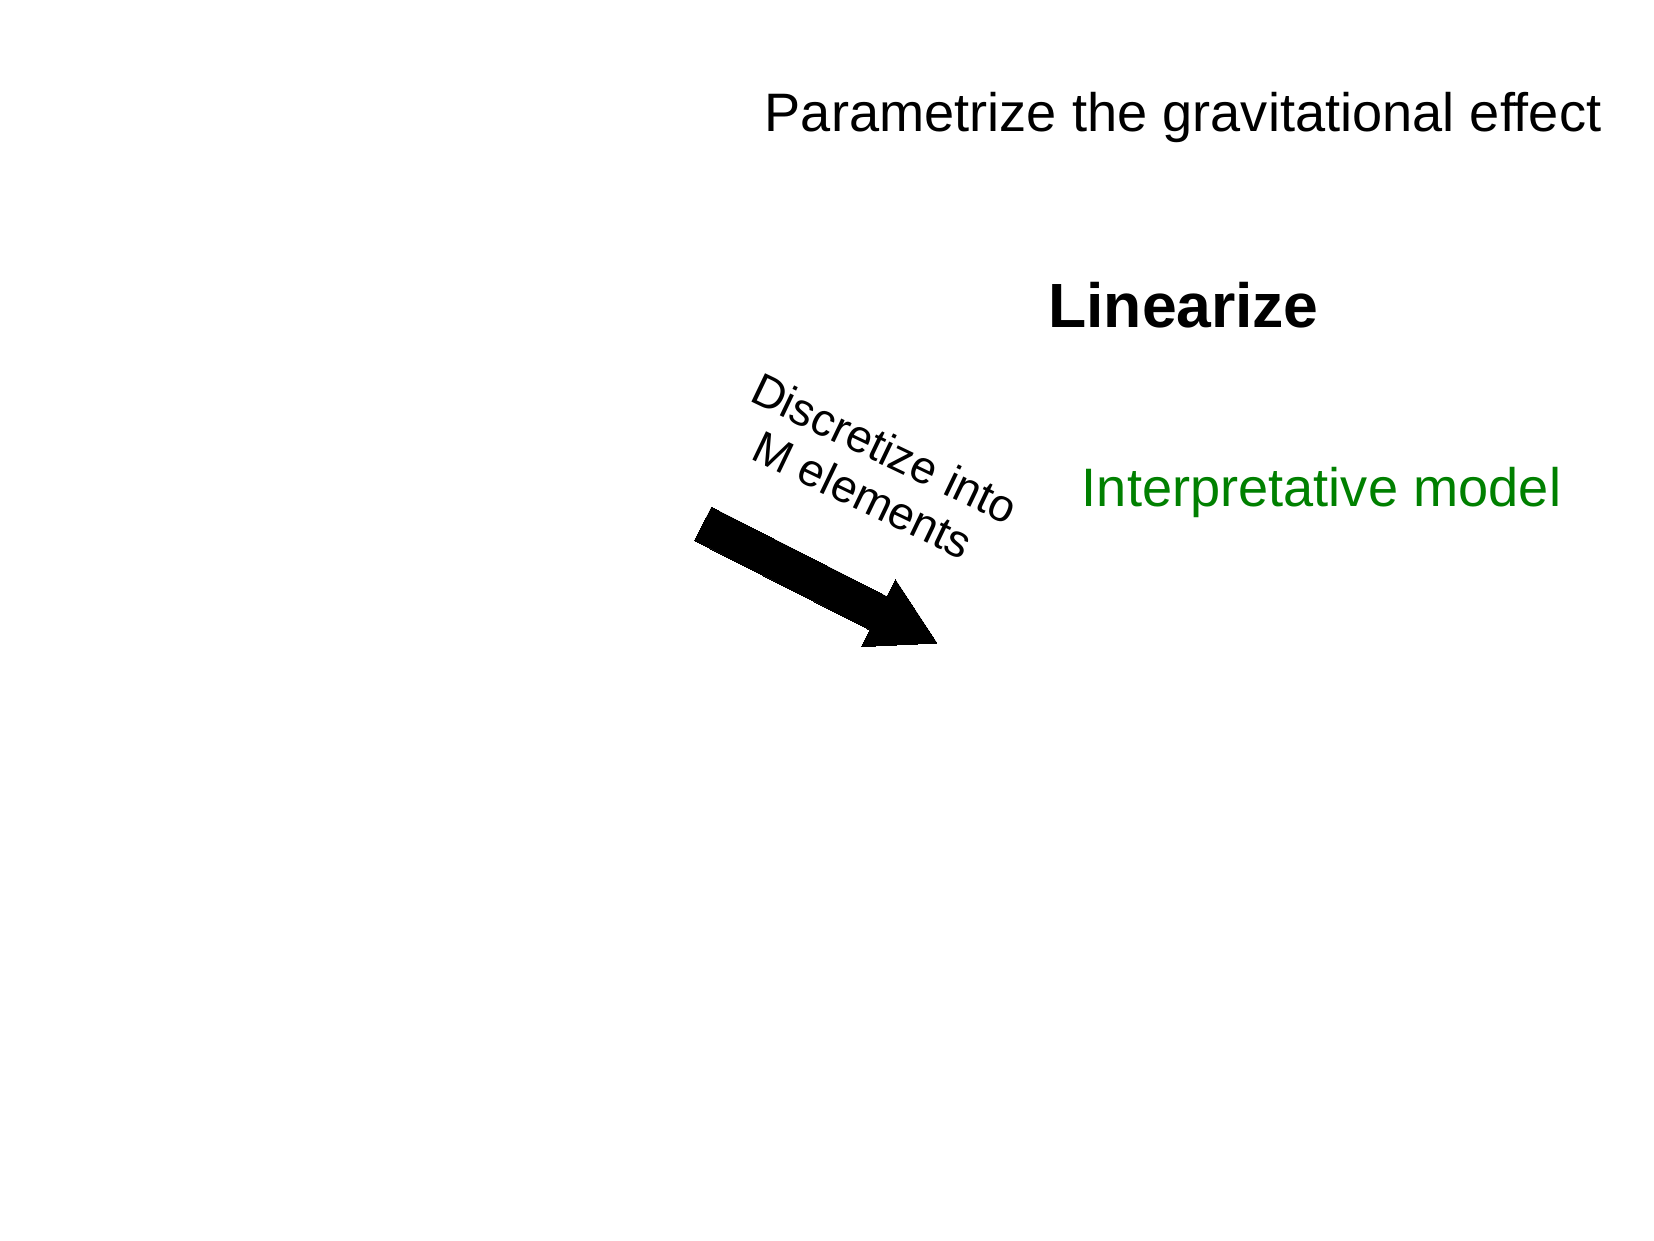

Parametrize the gravitational effect
Linearize
Discretize into
M elements
Interpretative model